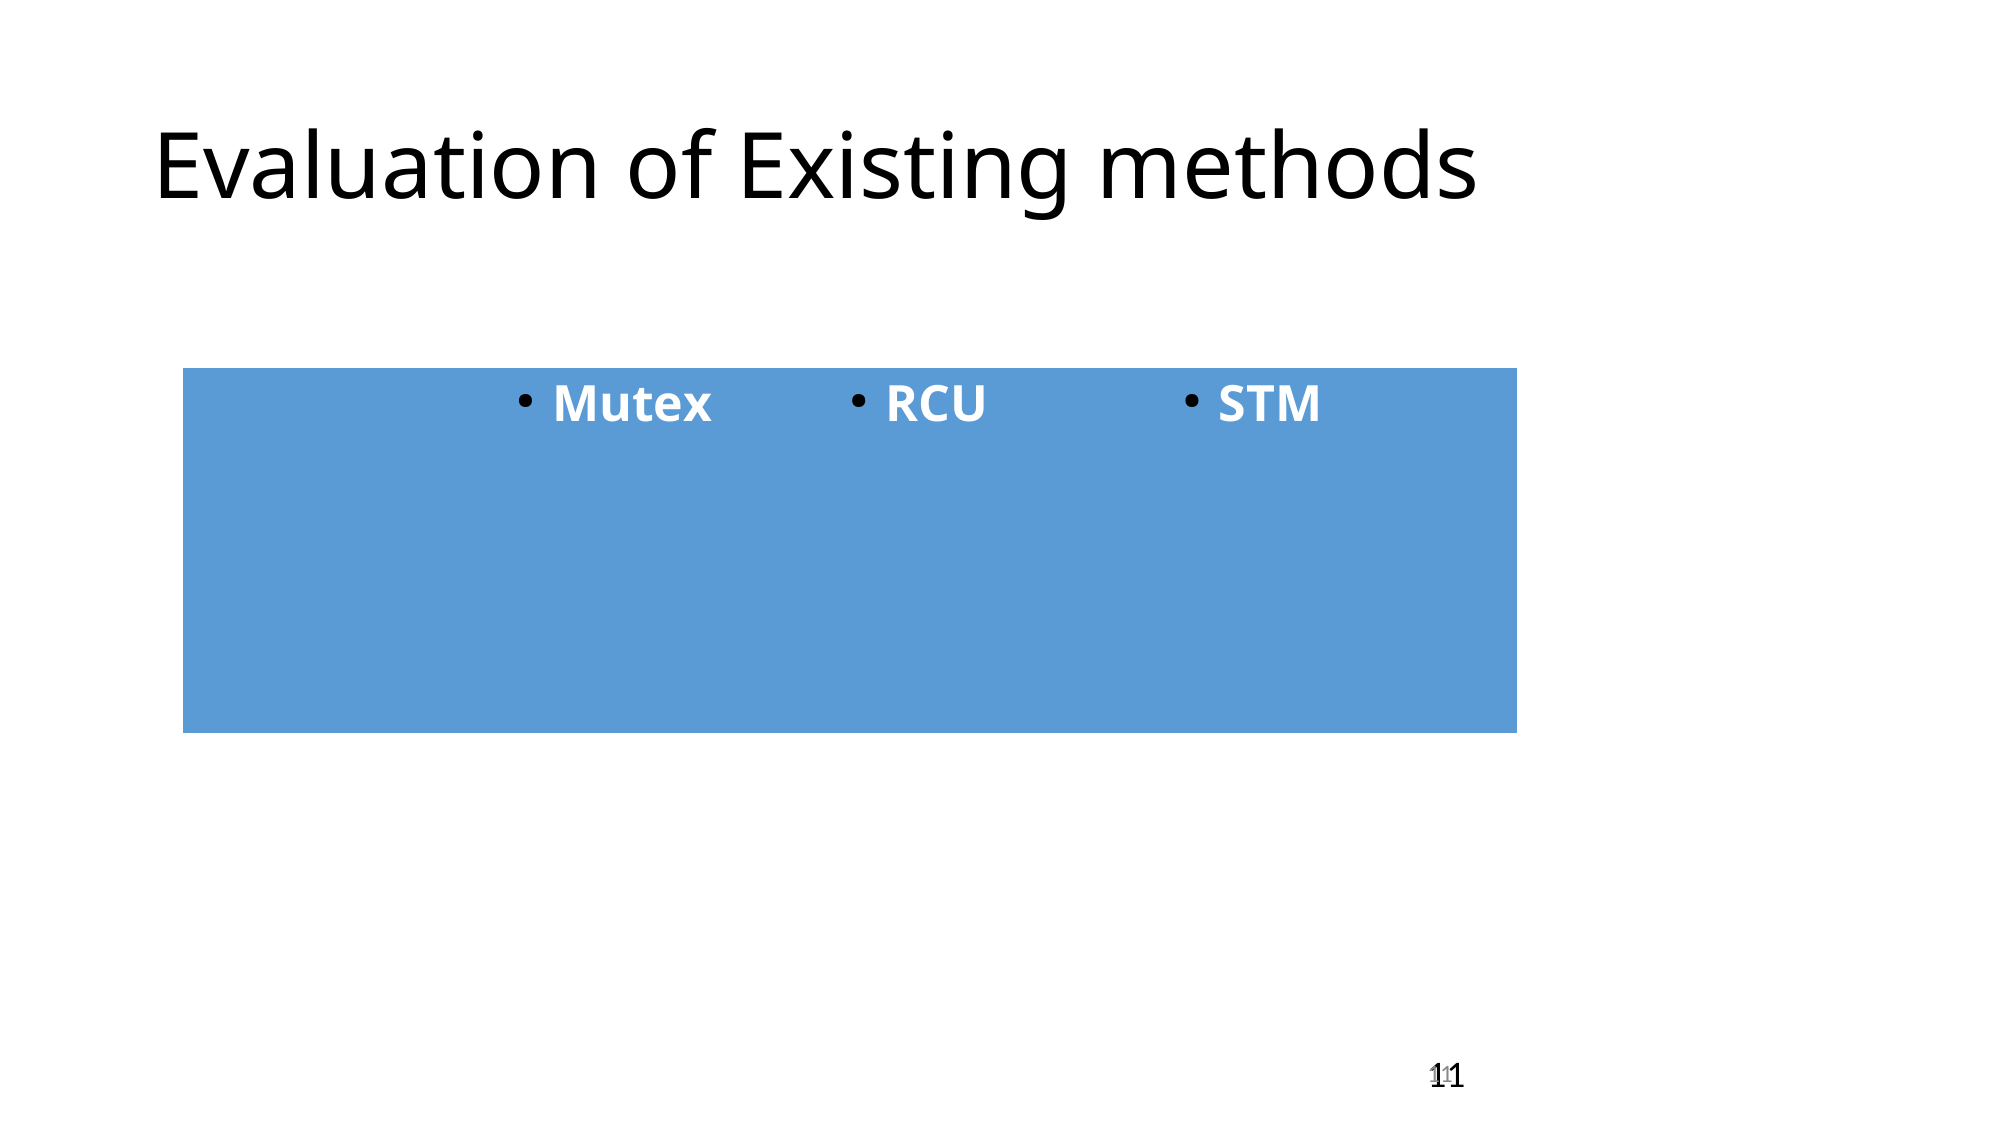

# Evaluation of Existing methods
| | Mutex | RCU | STM |
| --- | --- | --- | --- |
| | | | |
| | | | |
| | | | |
| | | | |
| | | | |